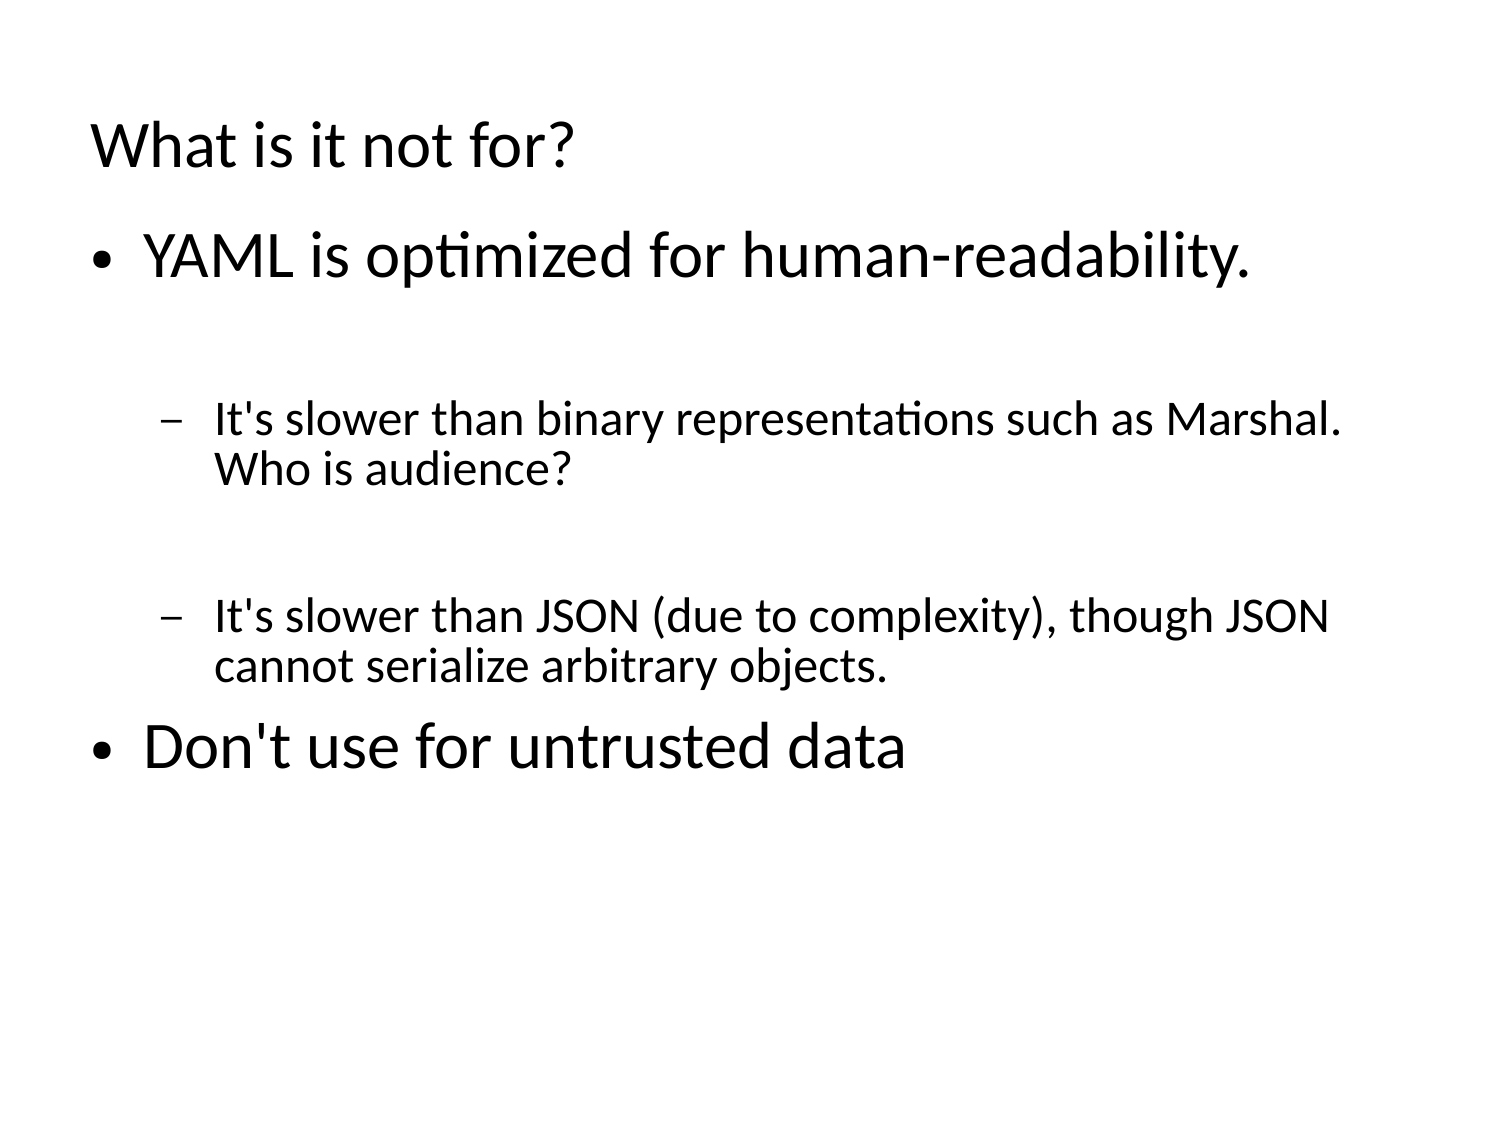

# What is it not for?
YAML is optimized for human-readability.
It's slower than binary representations such as Marshal. Who is audience?
It's slower than JSON (due to complexity), though JSON cannot serialize arbitrary objects.
Don't use for untrusted data